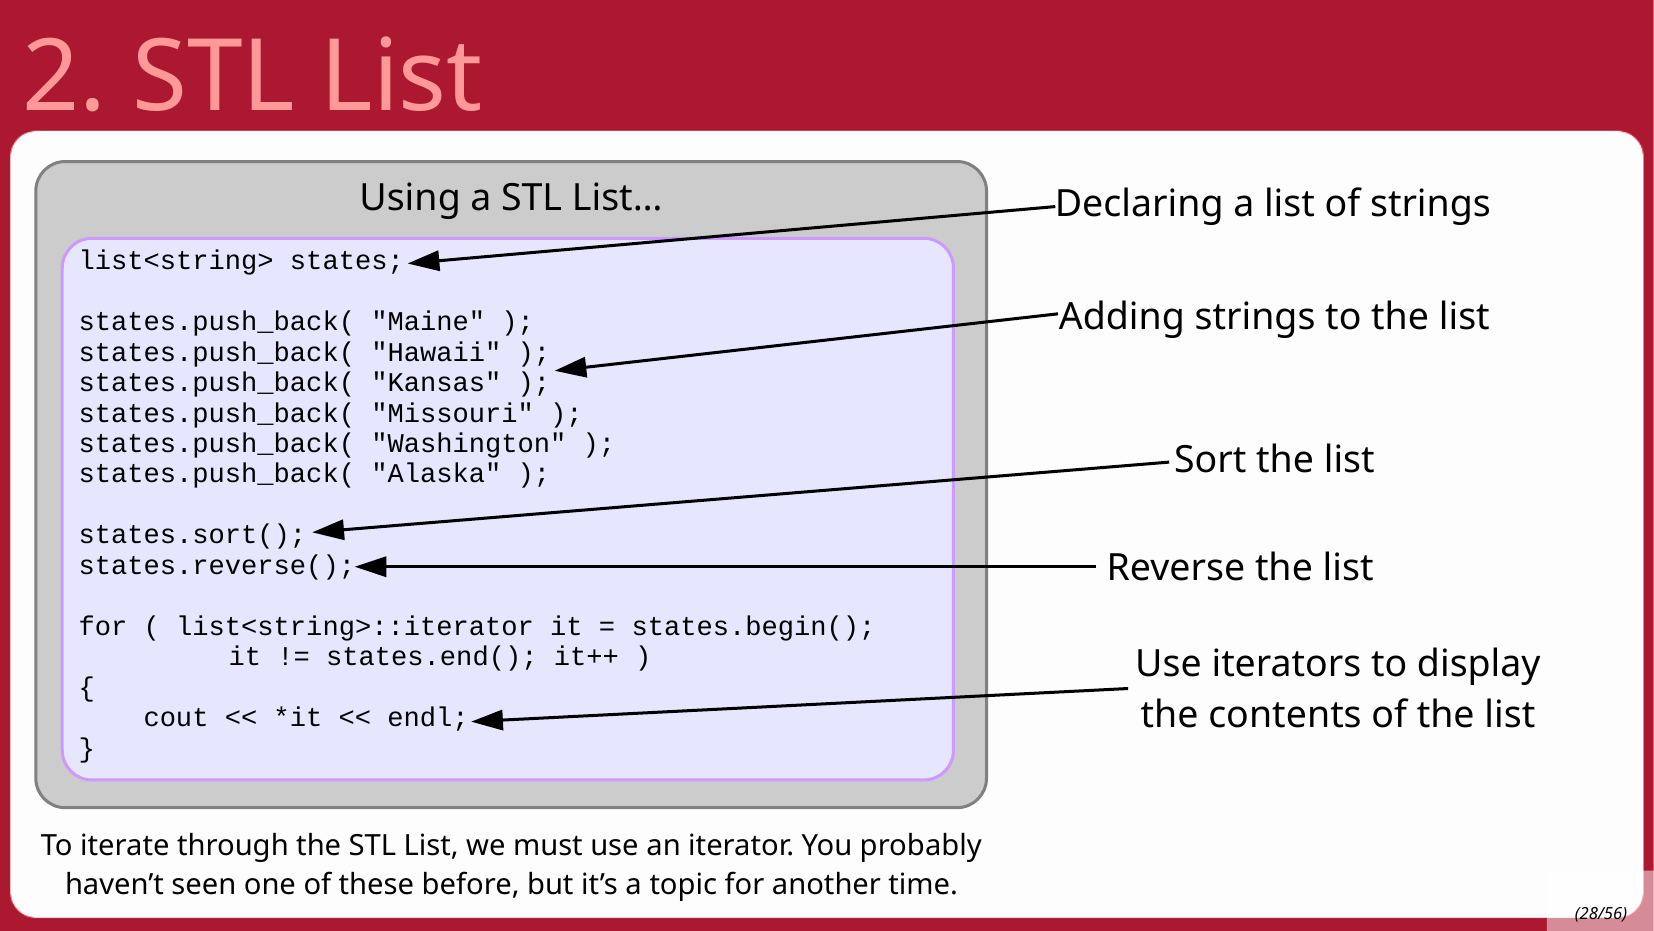

# 2. STL List
Using a STL List…
Declaring a list of strings
list<string> states;
states.push_back( "Maine" );
states.push_back( "Hawaii" );
states.push_back( "Kansas" );
states.push_back( "Missouri" );
states.push_back( "Washington" );
states.push_back( "Alaska" );
states.sort();
states.reverse();
for ( list<string>::iterator it = states.begin();
		it != states.end(); it++ )
{
 cout << *it << endl;
}
Adding strings to the list
Sort the list
Reverse the list
Use iterators to display the contents of the list
To iterate through the STL List, we must use an iterator. You probably haven’t seen one of these before, but it’s a topic for another time.